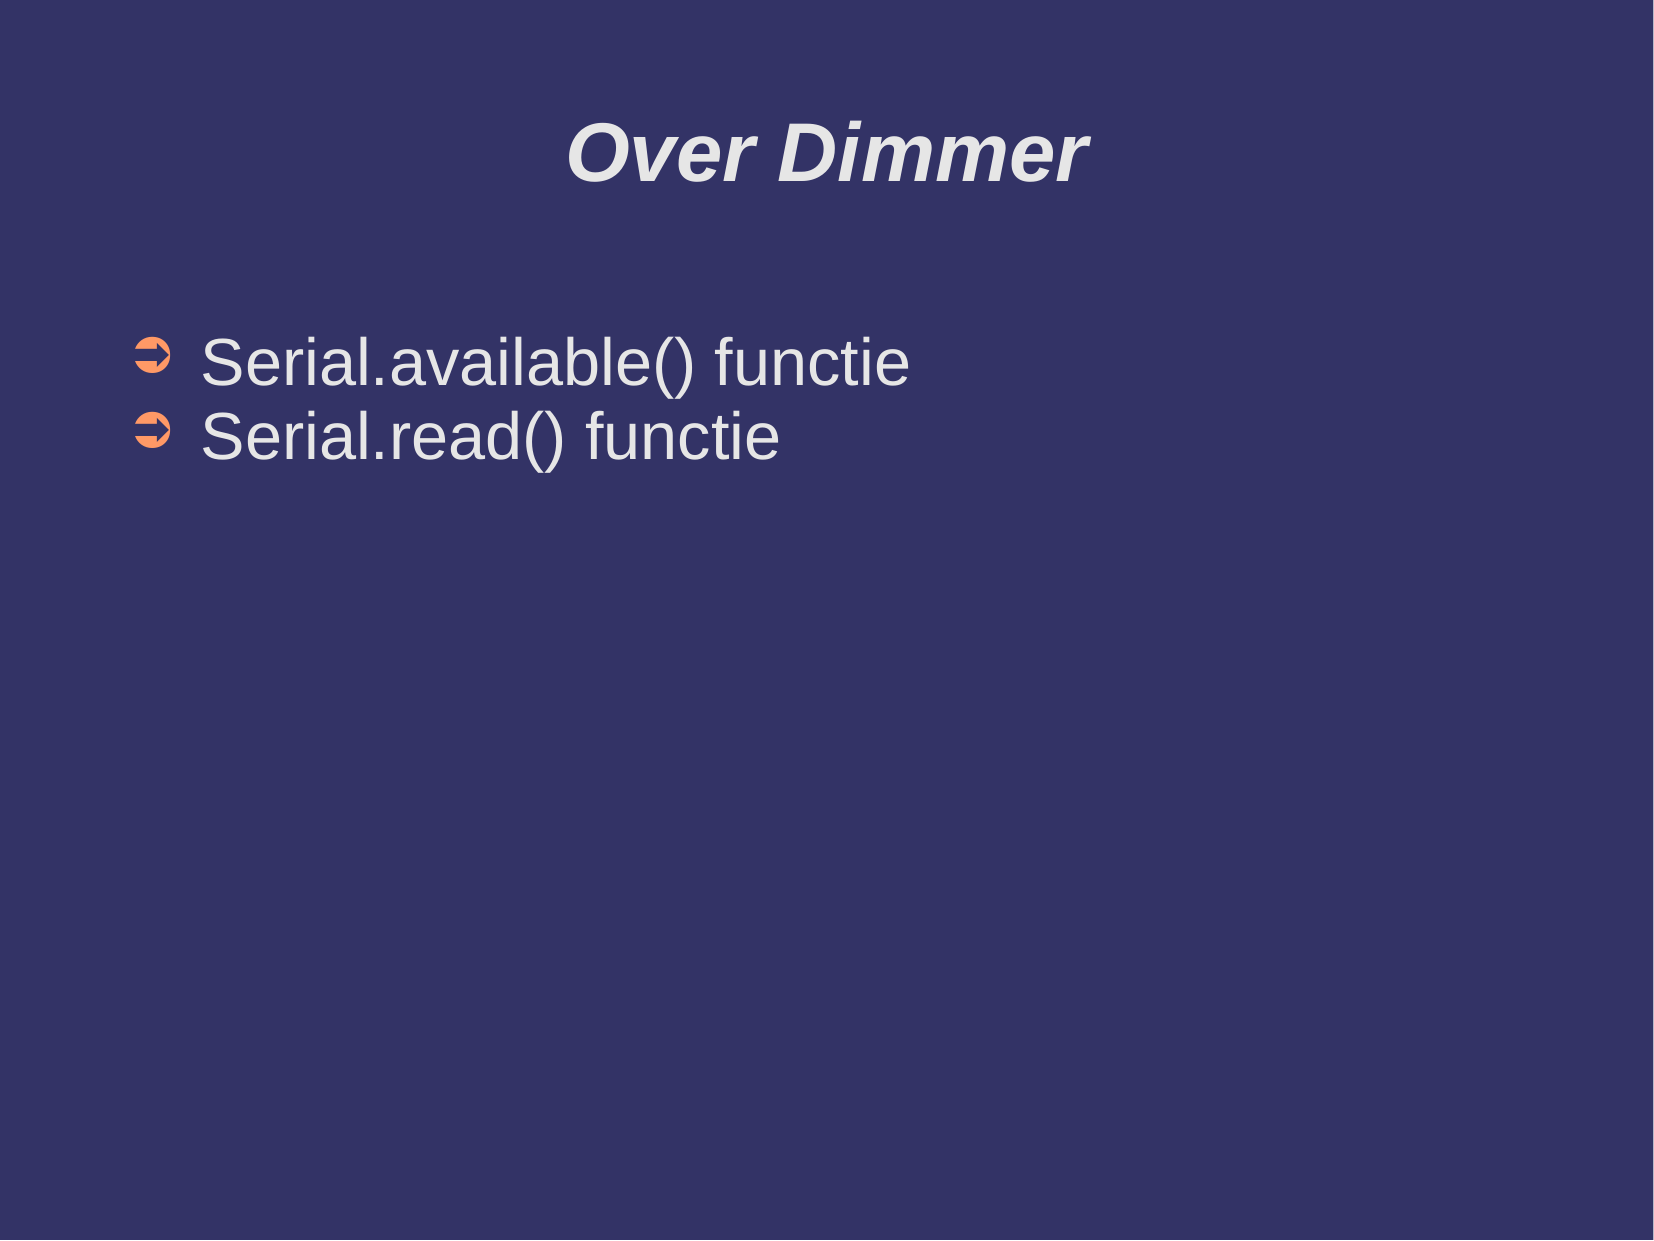

# Over Dimmer
Serial.available() functie
Serial.read() functie